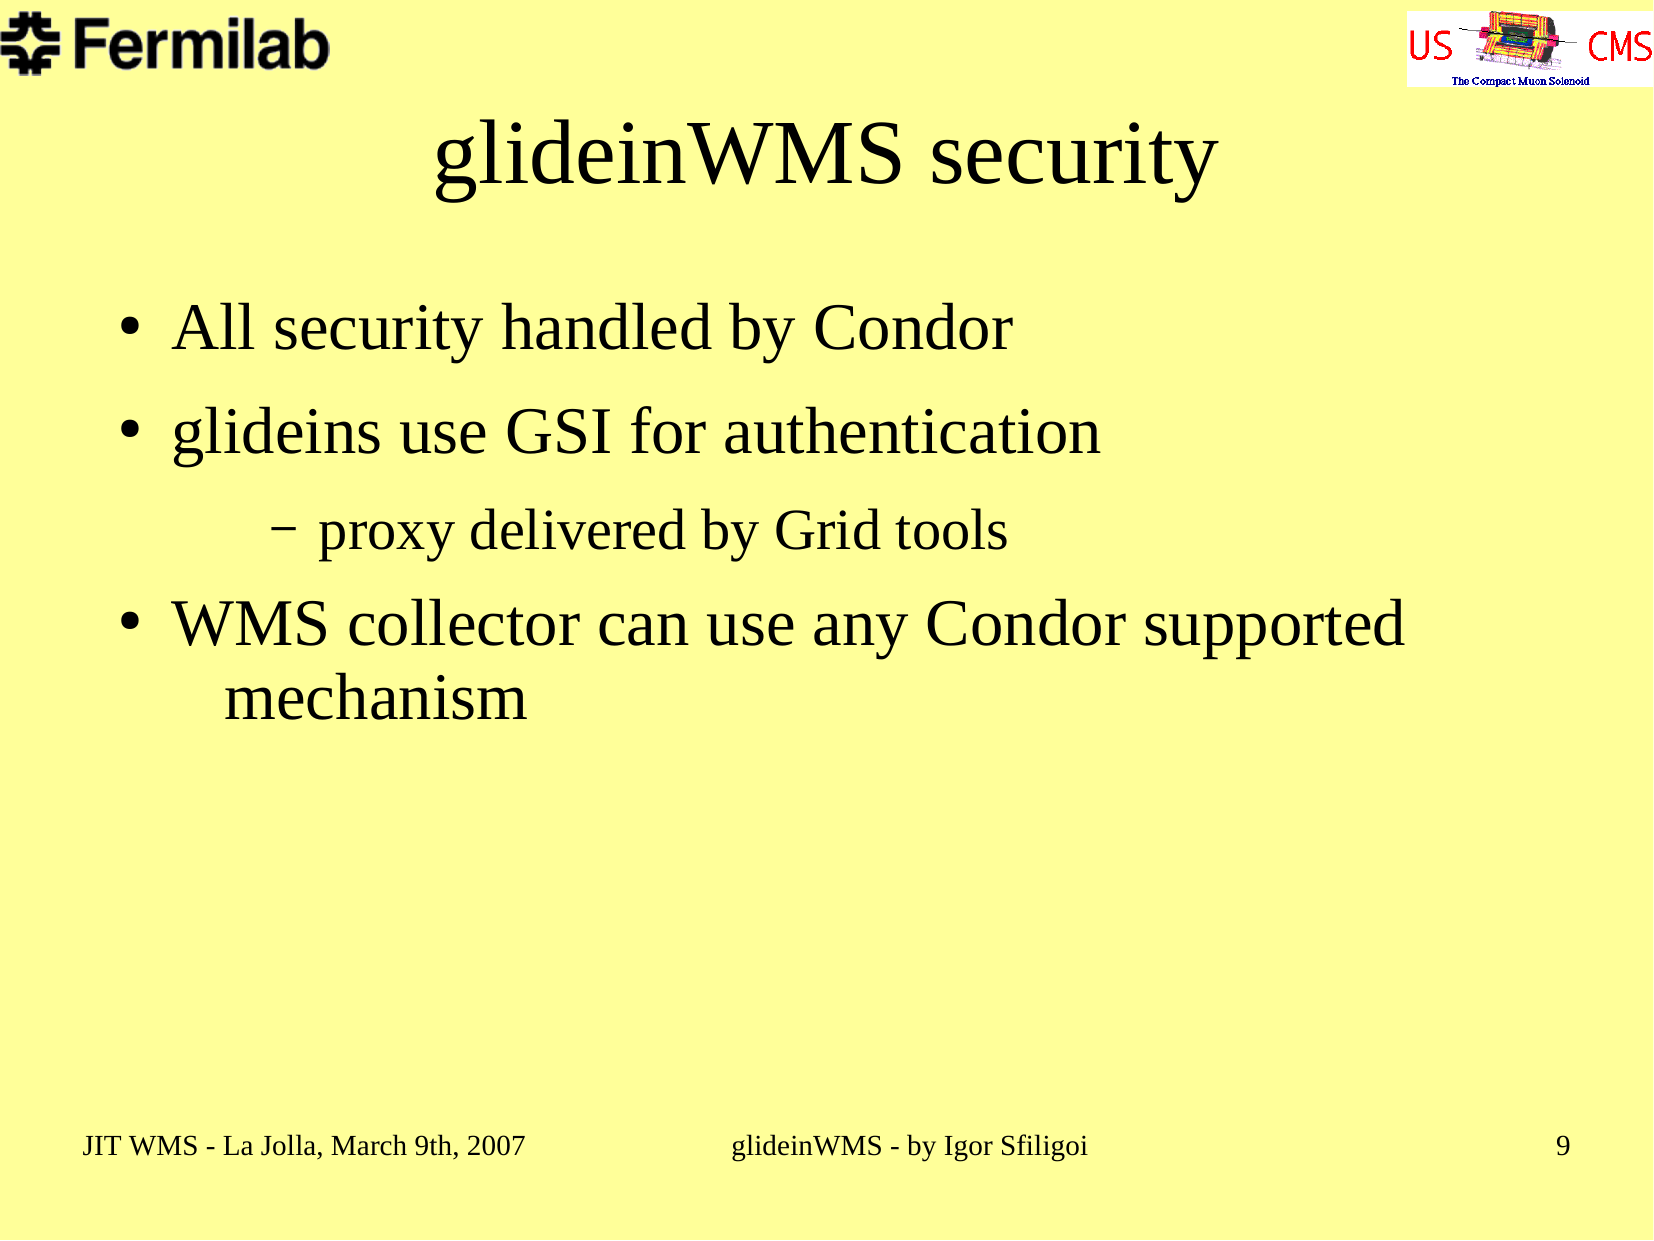

# glideinWMS security
All security handled by Condor
glideins use GSI for authentication
proxy delivered by Grid tools
WMS collector can use any Condor supported mechanism
JIT WMS - La Jolla, March 9th, 2007
glideinWMS - by Igor Sfiligoi
9